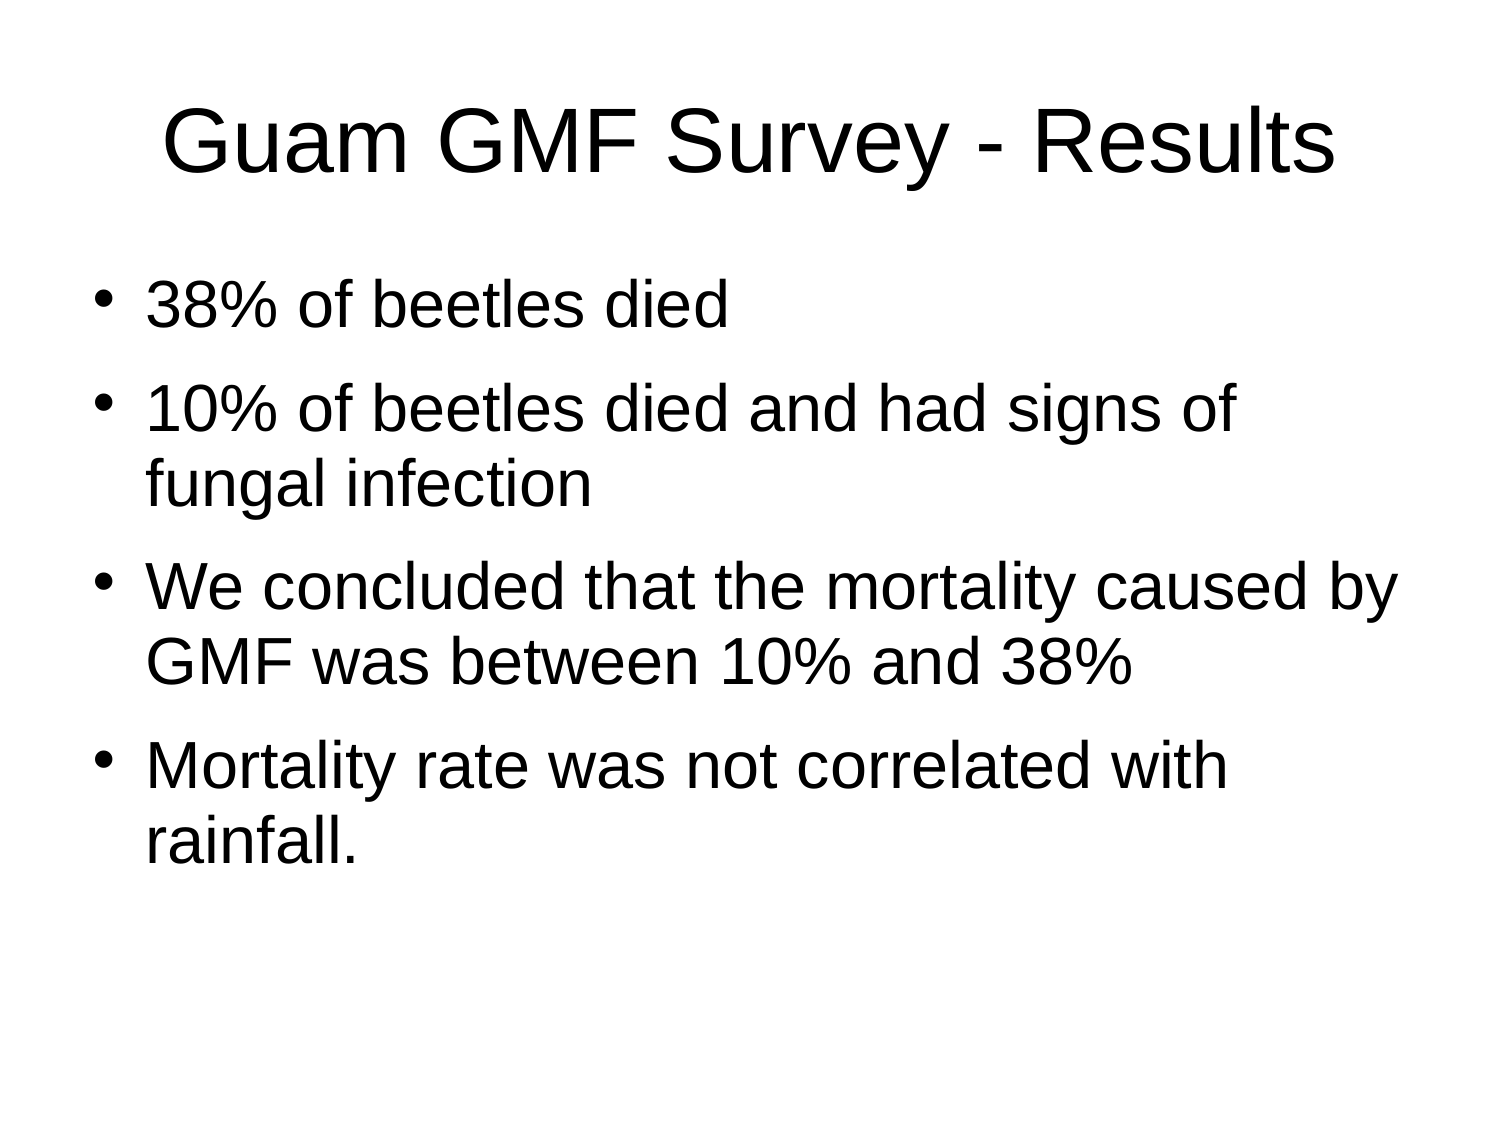

# Guam GMF Survey - Results
38% of beetles died
10% of beetles died and had signs of fungal infection
We concluded that the mortality caused by GMF was between 10% and 38%
Mortality rate was not correlated with rainfall.